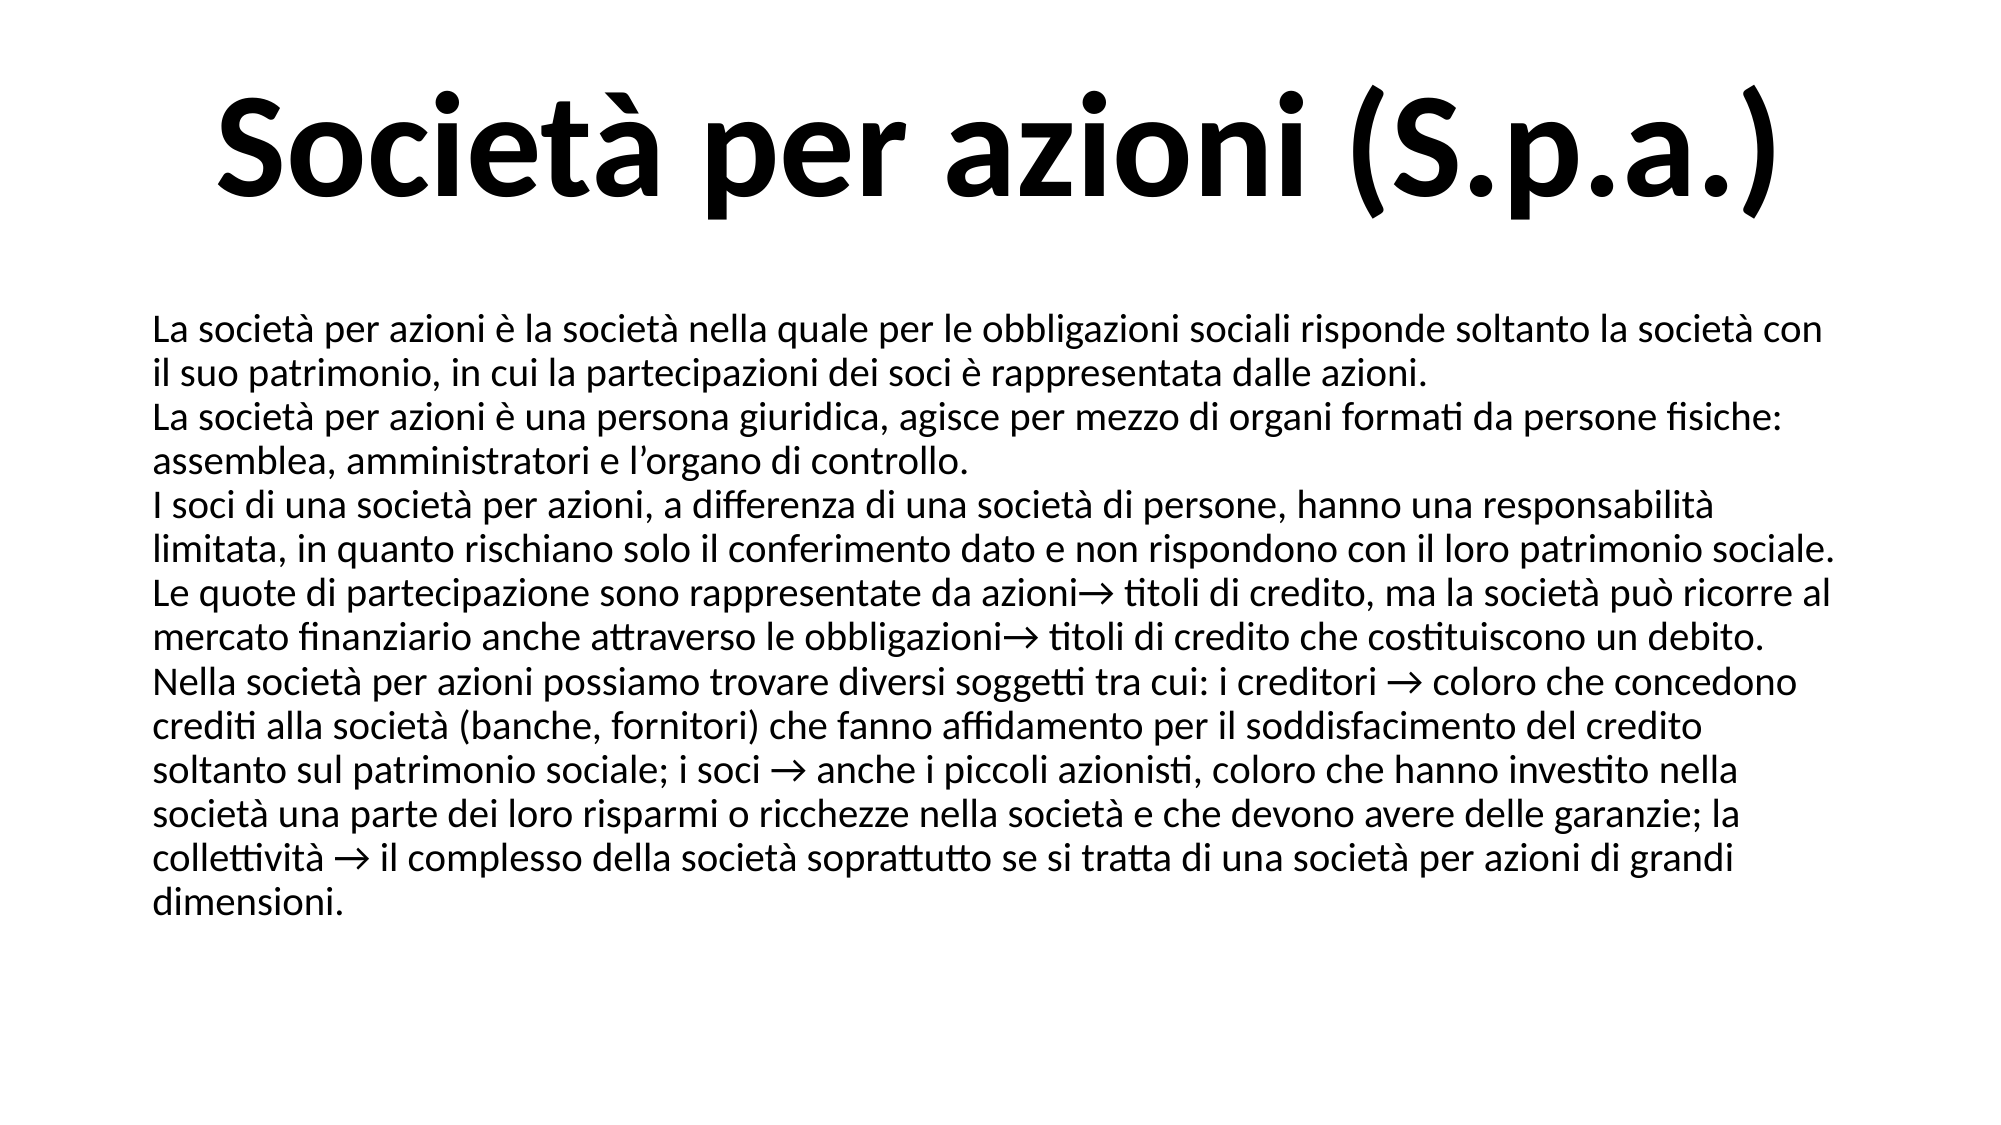

# Società per azioni (S.p.a.)
La società per azioni è la società nella quale per le obbligazioni sociali risponde soltanto la società con il suo patrimonio, in cui la partecipazioni dei soci è rappresentata dalle azioni.
La società per azioni è una persona giuridica, agisce per mezzo di organi formati da persone fisiche: assemblea, amministratori e l’organo di controllo.
I soci di una società per azioni, a differenza di una società di persone, hanno una responsabilità limitata, in quanto rischiano solo il conferimento dato e non rispondono con il loro patrimonio sociale.
Le quote di partecipazione sono rappresentate da azioni→ titoli di credito, ma la società può ricorre al mercato finanziario anche attraverso le obbligazioni→ titoli di credito che costituiscono un debito.
Nella società per azioni possiamo trovare diversi soggetti tra cui: i creditori → coloro che concedono crediti alla società (banche, fornitori) che fanno affidamento per il soddisfacimento del credito soltanto sul patrimonio sociale; i soci → anche i piccoli azionisti, coloro che hanno investito nella società una parte dei loro risparmi o ricchezze nella società e che devono avere delle garanzie; la collettività → il complesso della società soprattutto se si tratta di una società per azioni di grandi dimensioni.